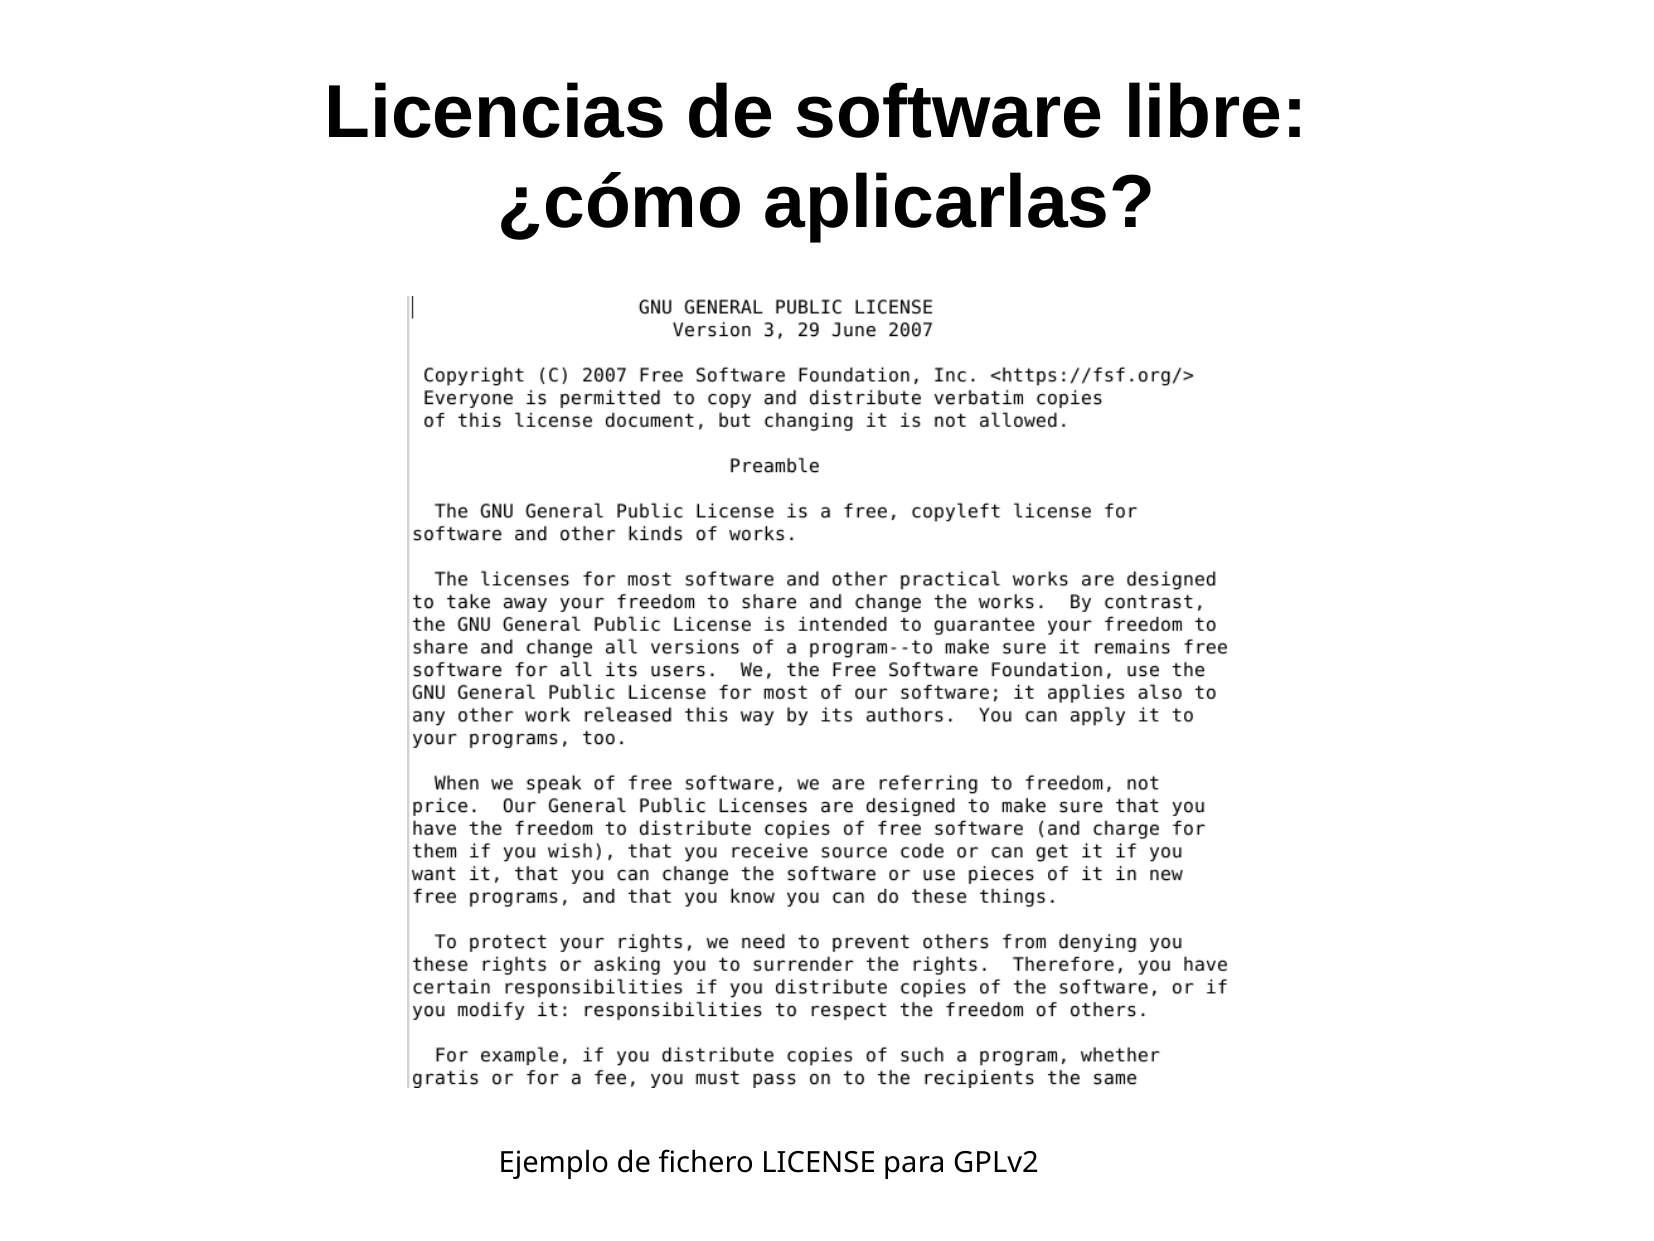

Licencias de software libre:
¿cómo aplicarlas?
Ejemplo de fichero LICENSE para GPLv2